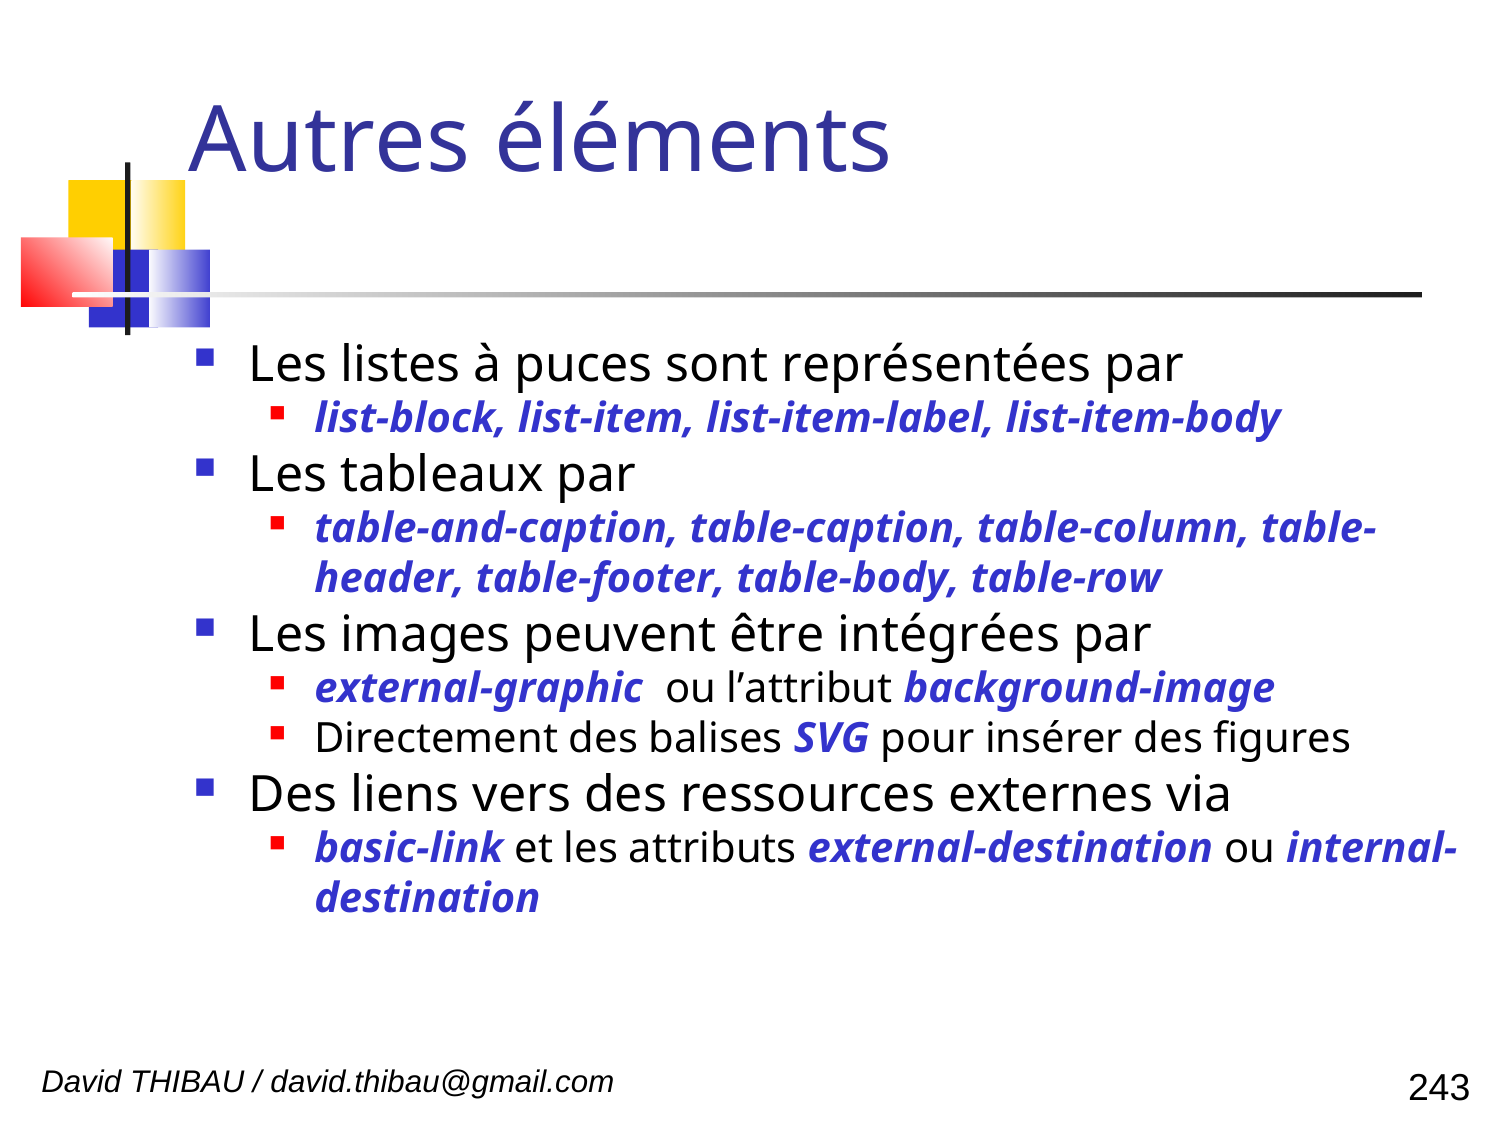

# Autres éléments
Les listes à puces sont représentées par
list-block, list-item, list-item-label, list-item-body
Les tableaux par
table-and-caption, table-caption, table-column, table-header, table-footer, table-body, table-row
Les images peuvent être intégrées par
external-graphic ou l’attribut background-image
Directement des balises SVG pour insérer des figures
Des liens vers des ressources externes via
basic-link et les attributs external-destination ou internal-destination